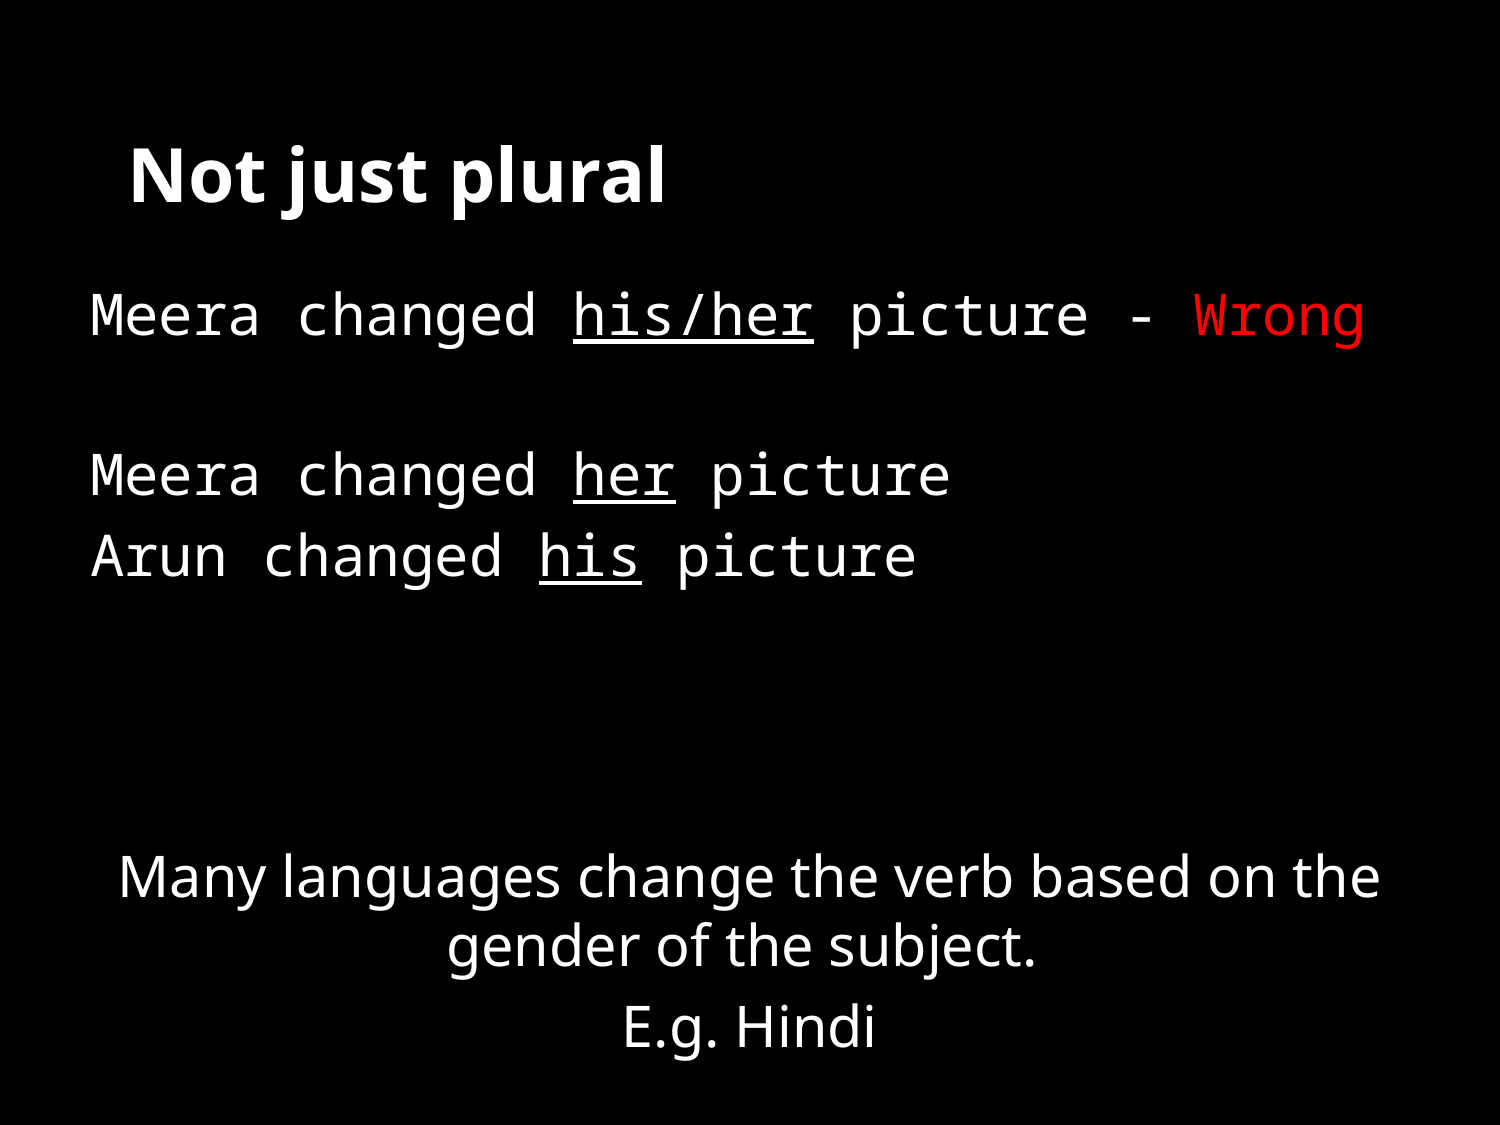

# Not just plural
Meera changed his/her picture - Wrong
Meera changed her picture
Arun changed his picture
Many languages change the verb based on the gender of the subject.
E.g. Hindi